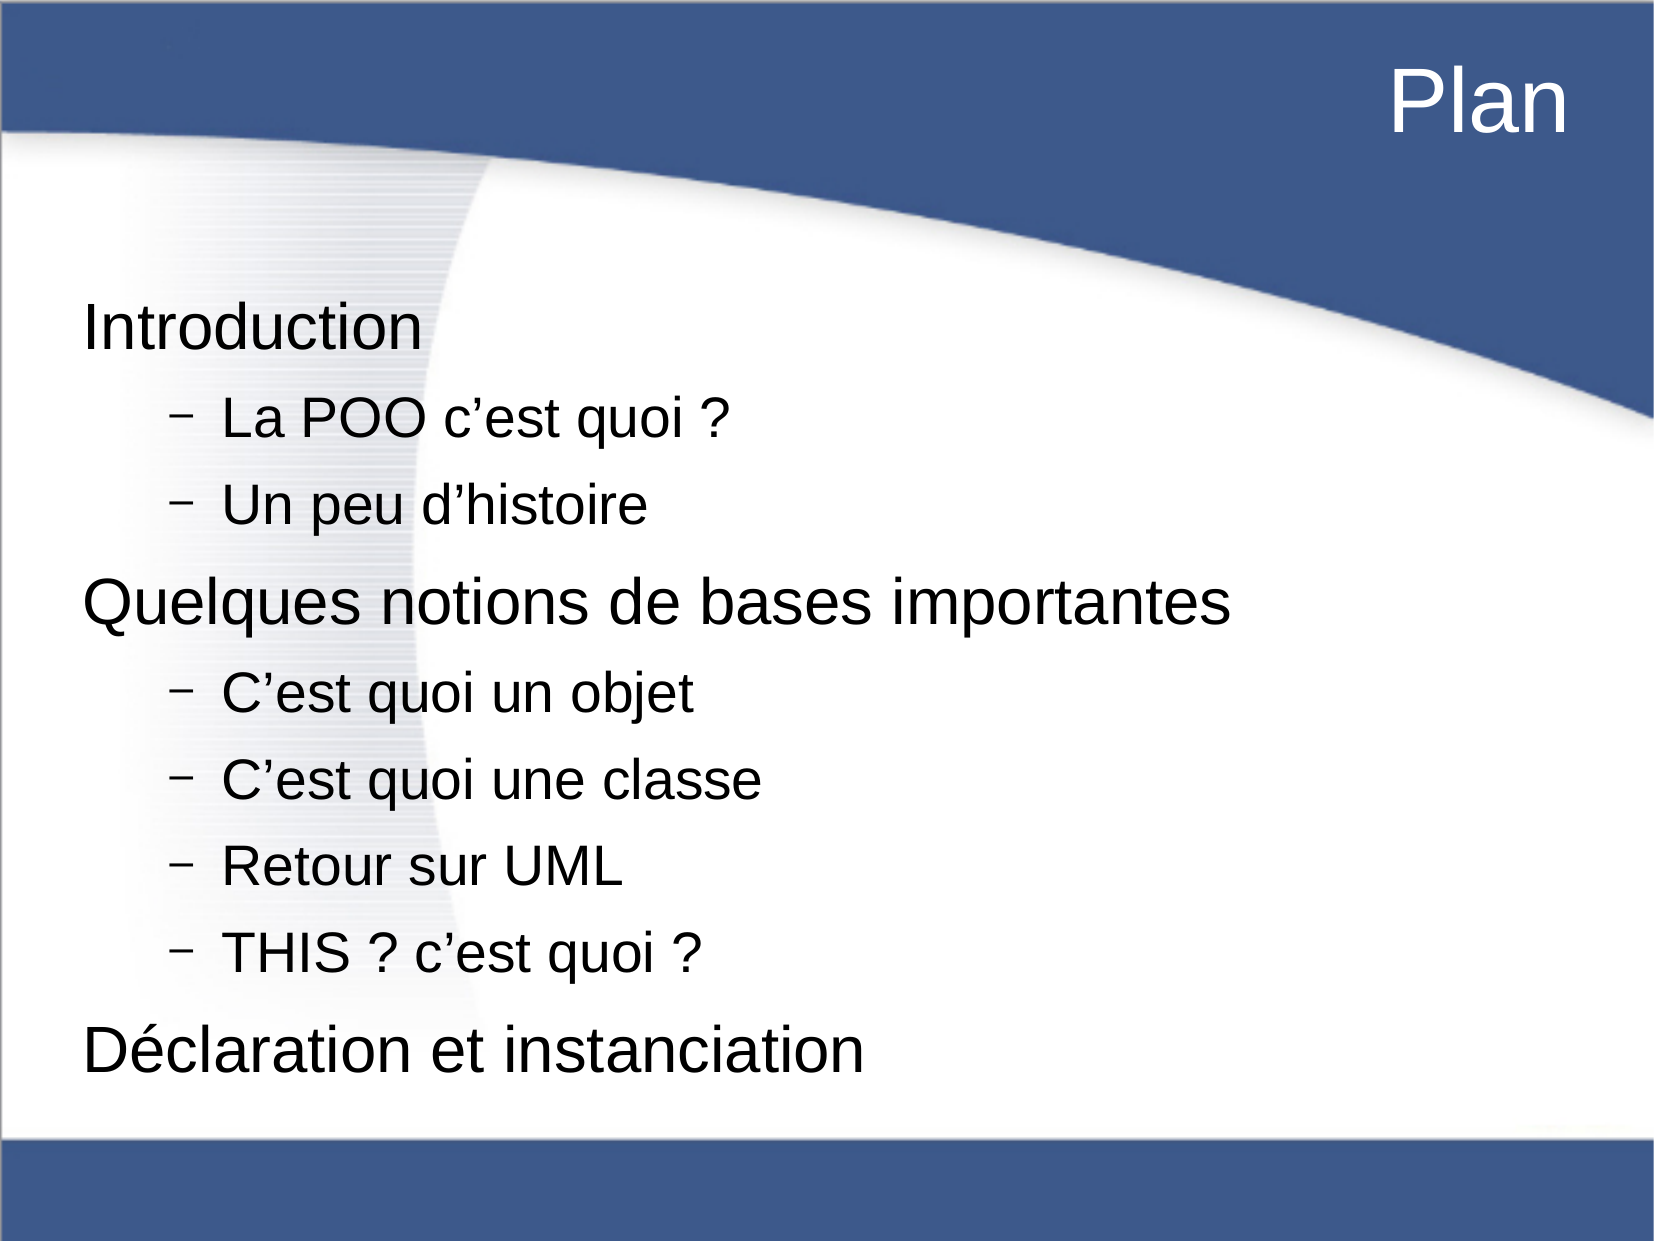

# Plan
Introduction
La POO c’est quoi ?
Un peu d’histoire
Quelques notions de bases importantes
C’est quoi un objet
C’est quoi une classe
Retour sur UML
THIS ? c’est quoi ?
Déclaration et instanciation